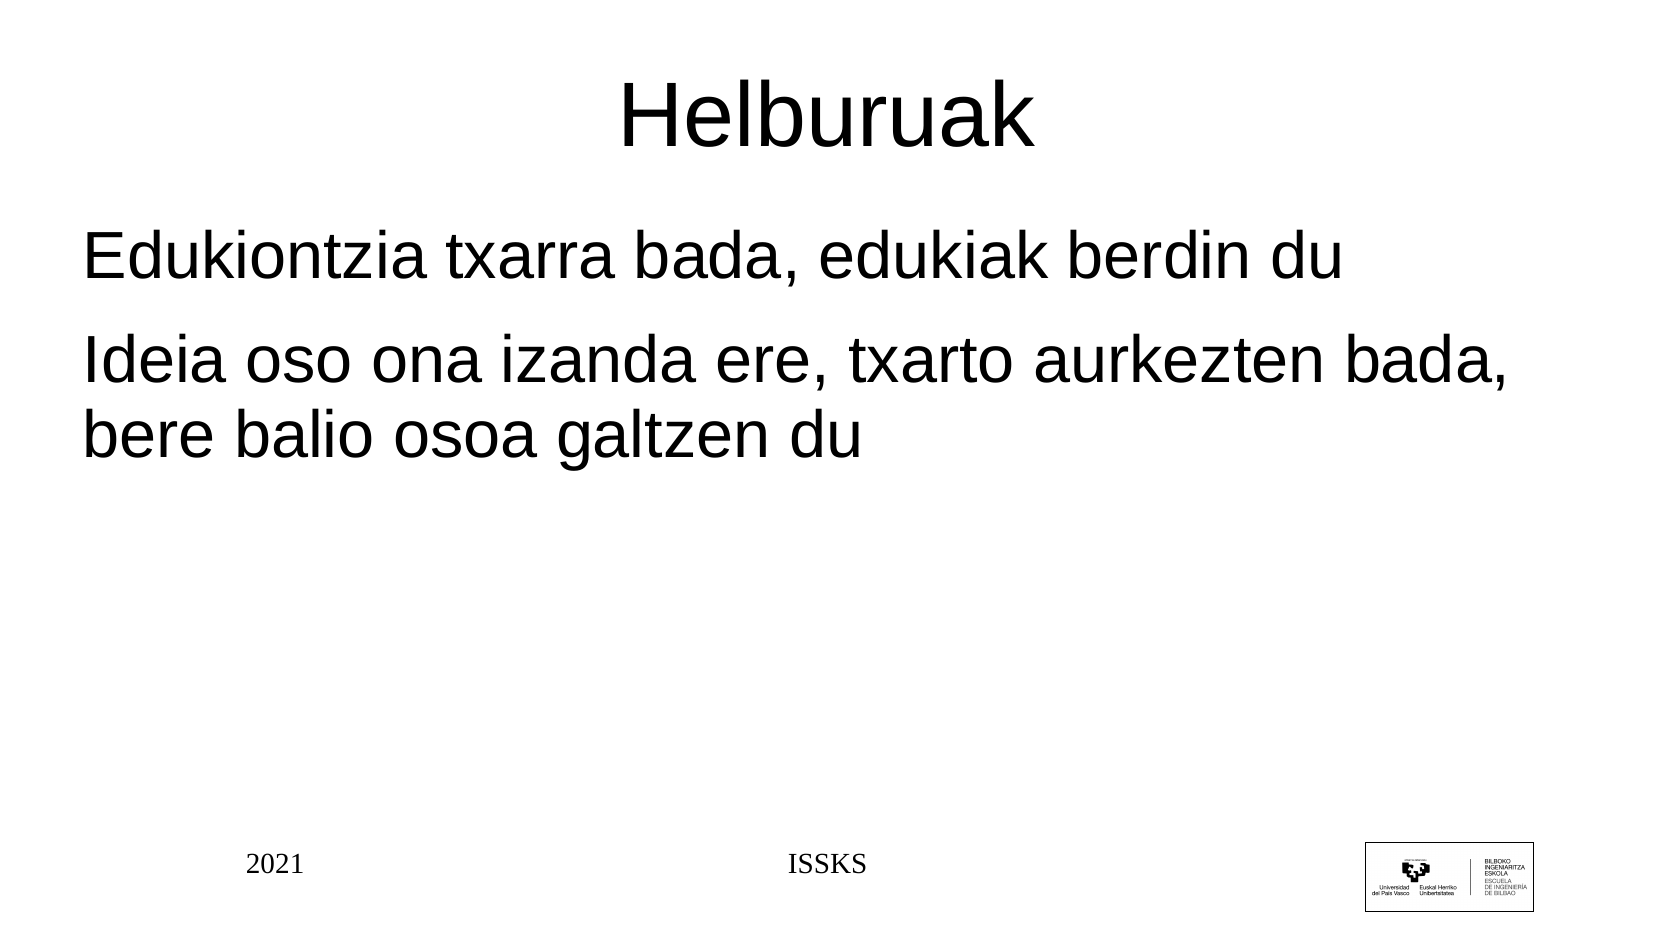

# Helburuak
Edukiontzia txarra bada, edukiak berdin du
Ideia oso ona izanda ere, txarto aurkezten bada, bere balio osoa galtzen du